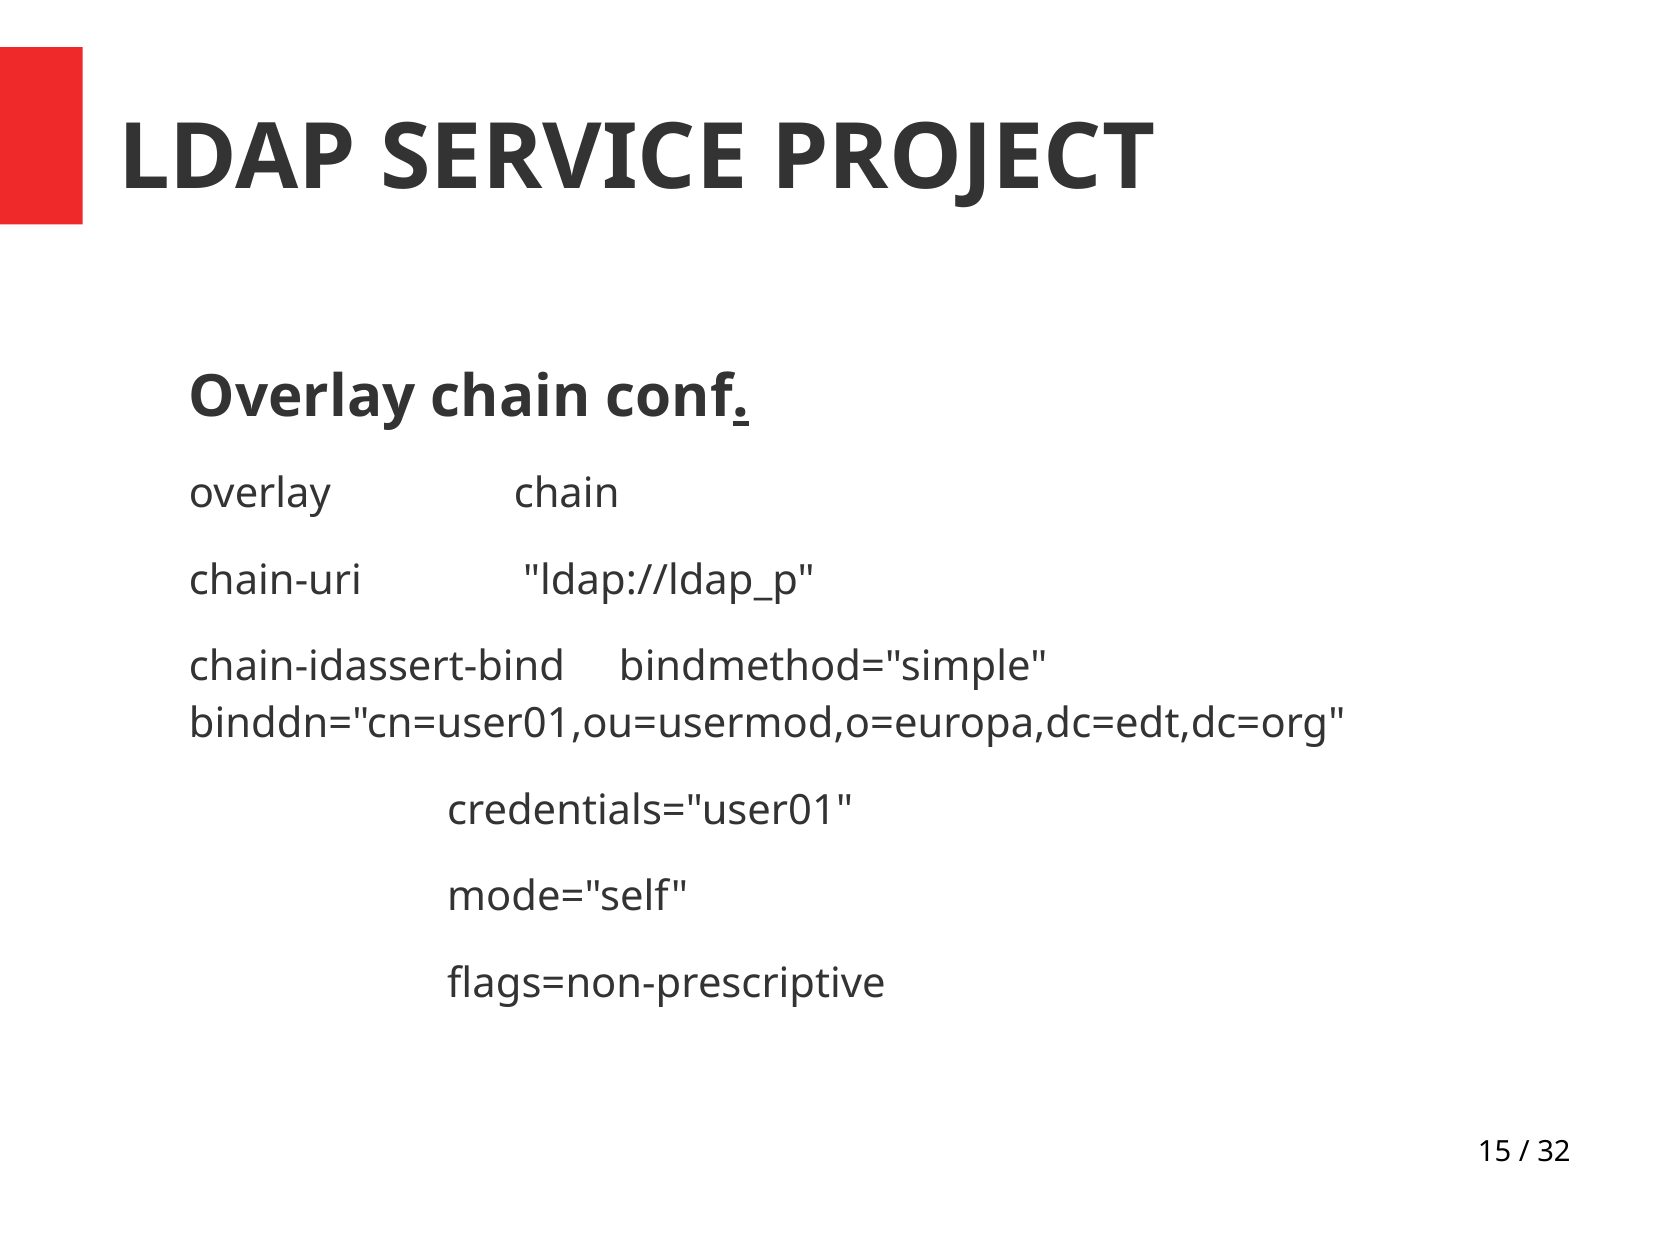

# LDAP SERVICE PROJECT
Overlay chain conf.
overlay chain
chain-uri "ldap://ldap_p"
chain-idassert-bind bindmethod="simple" 		binddn="cn=user01,ou=usermod,o=europa,dc=edt,dc=org"
 credentials="user01"
 mode="self"
 flags=non-prescriptive
15